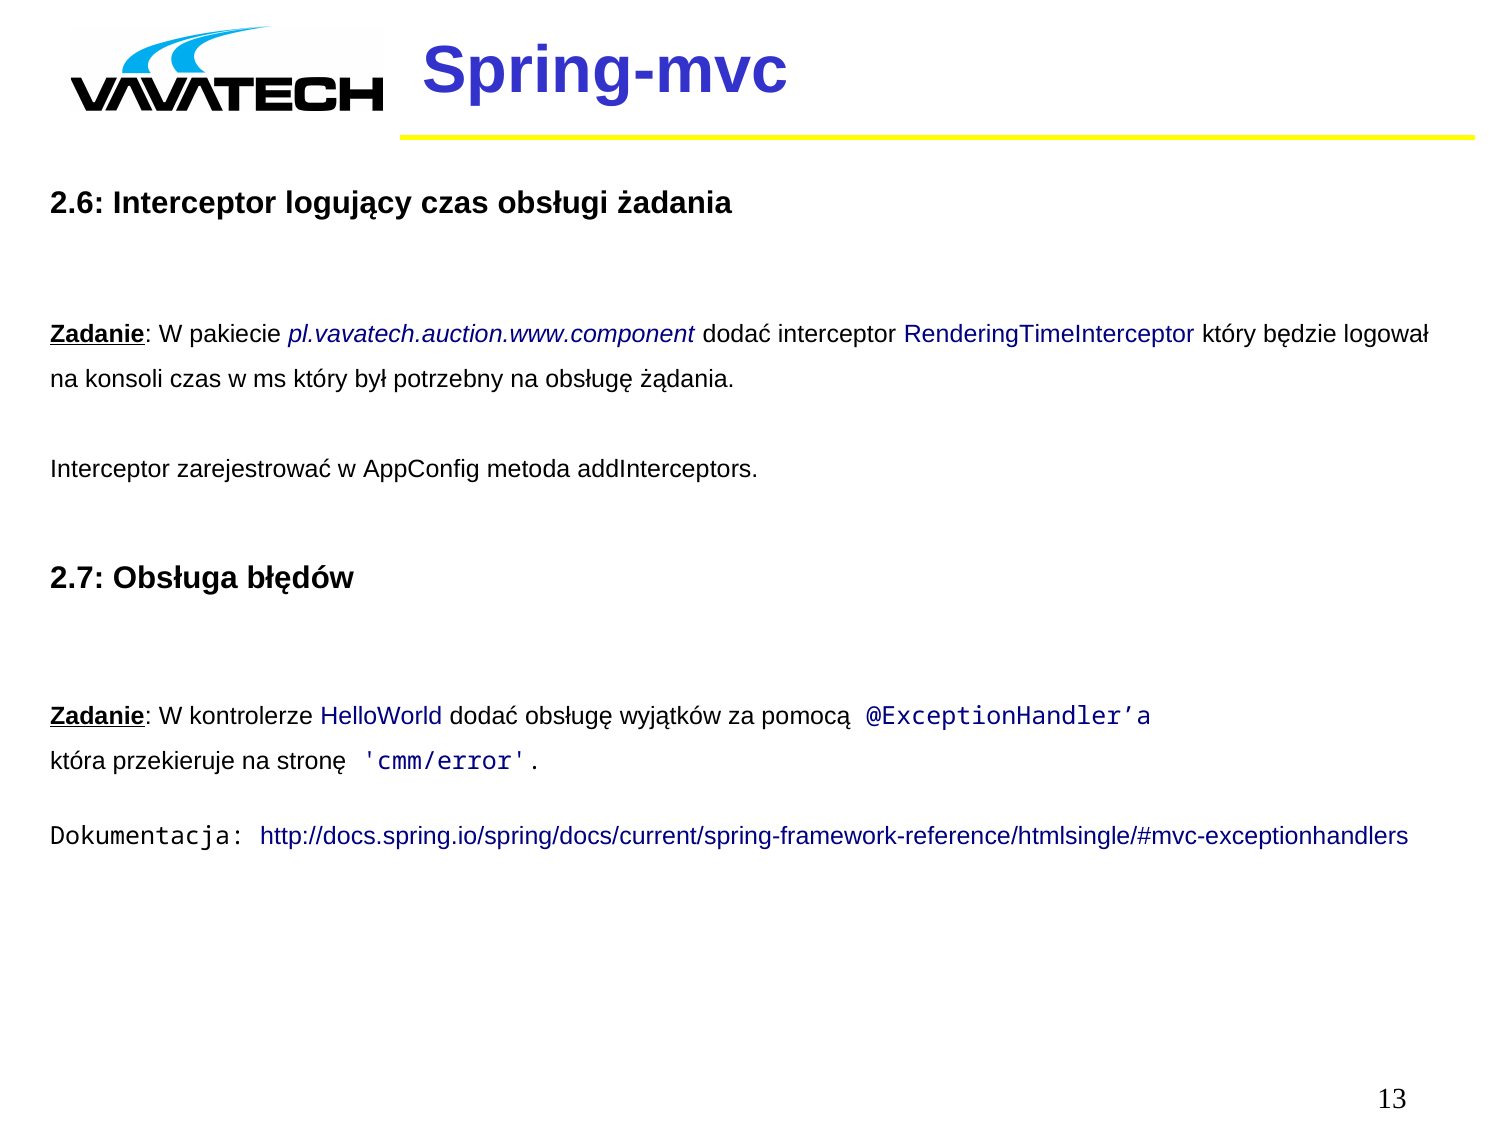

# Spring-mvc
2.6: Interceptor logujący czas obsługi żadania
Zadanie: W pakiecie pl.vavatech.auction.www.component dodać interceptor RenderingTimeInterceptor który będzie logował na konsoli czas w ms który był potrzebny na obsługę żądania.
Interceptor zarejestrować w AppConfig metoda addInterceptors.
2.7: Obsługa błędów
Zadanie: W kontrolerze HelloWorld dodać obsługę wyjątków za pomocą @ExceptionHandler’a
która przekieruje na stronę 'cmm/error'.
Dokumentacja: http://docs.spring.io/spring/docs/current/spring-framework-reference/htmlsingle/#mvc-exceptionhandlers
13